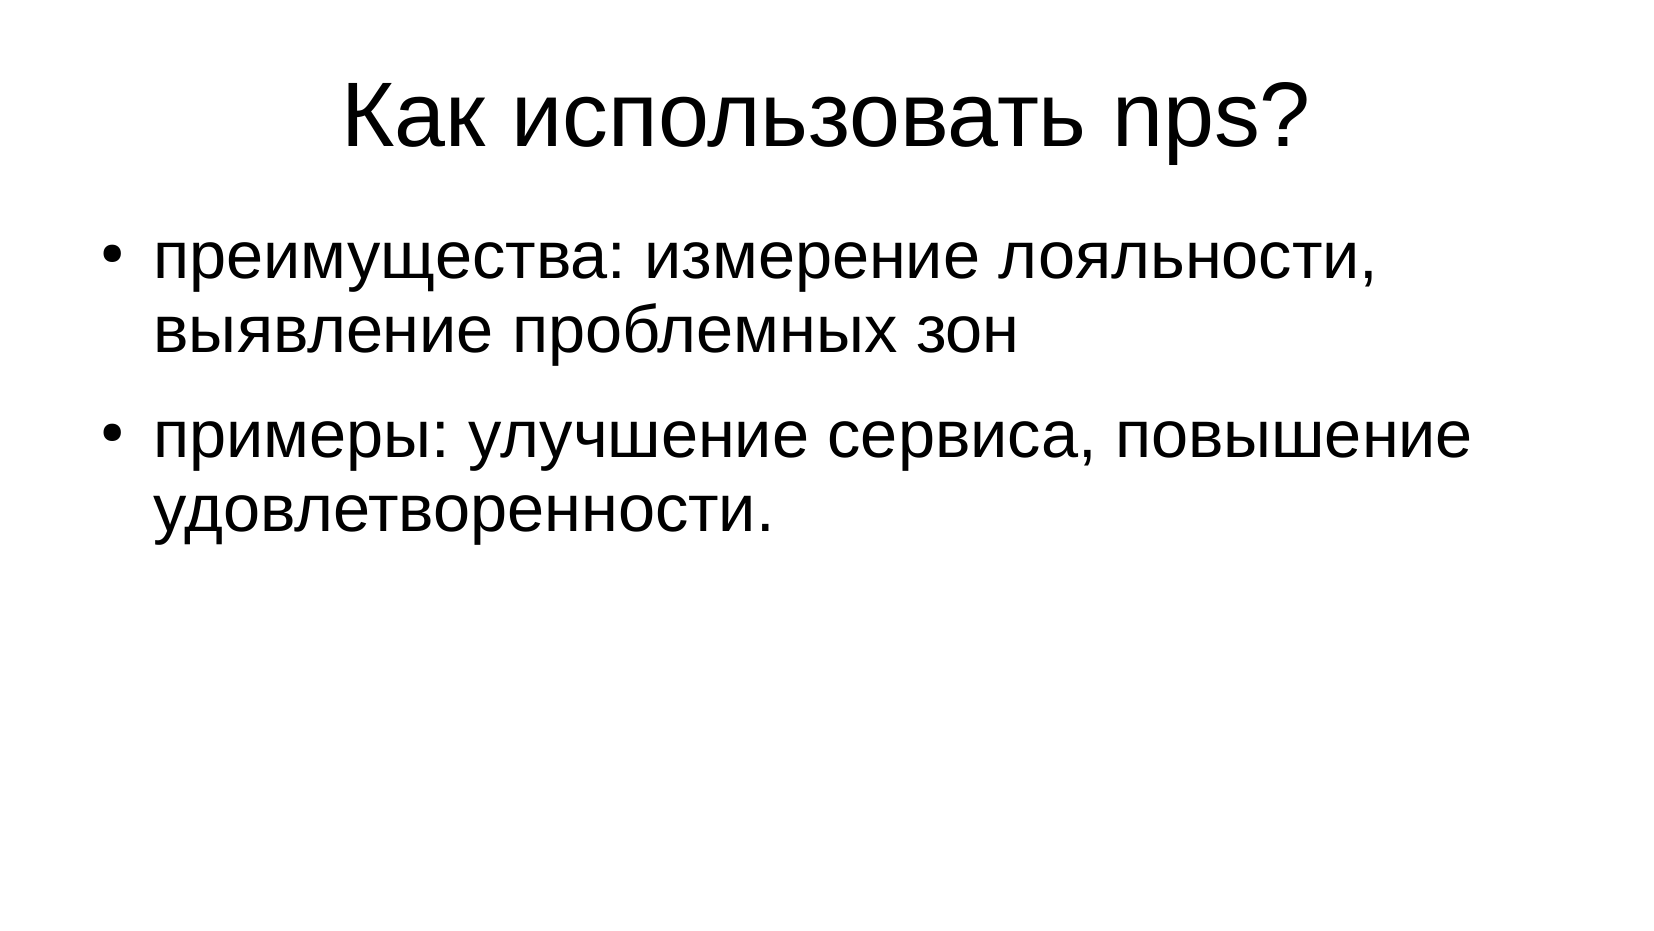

# Как использовать nps?
преимущества: измерение лояльности, выявление проблемных зон
примеры: улучшение сервиса, повышение удовлетворенности.